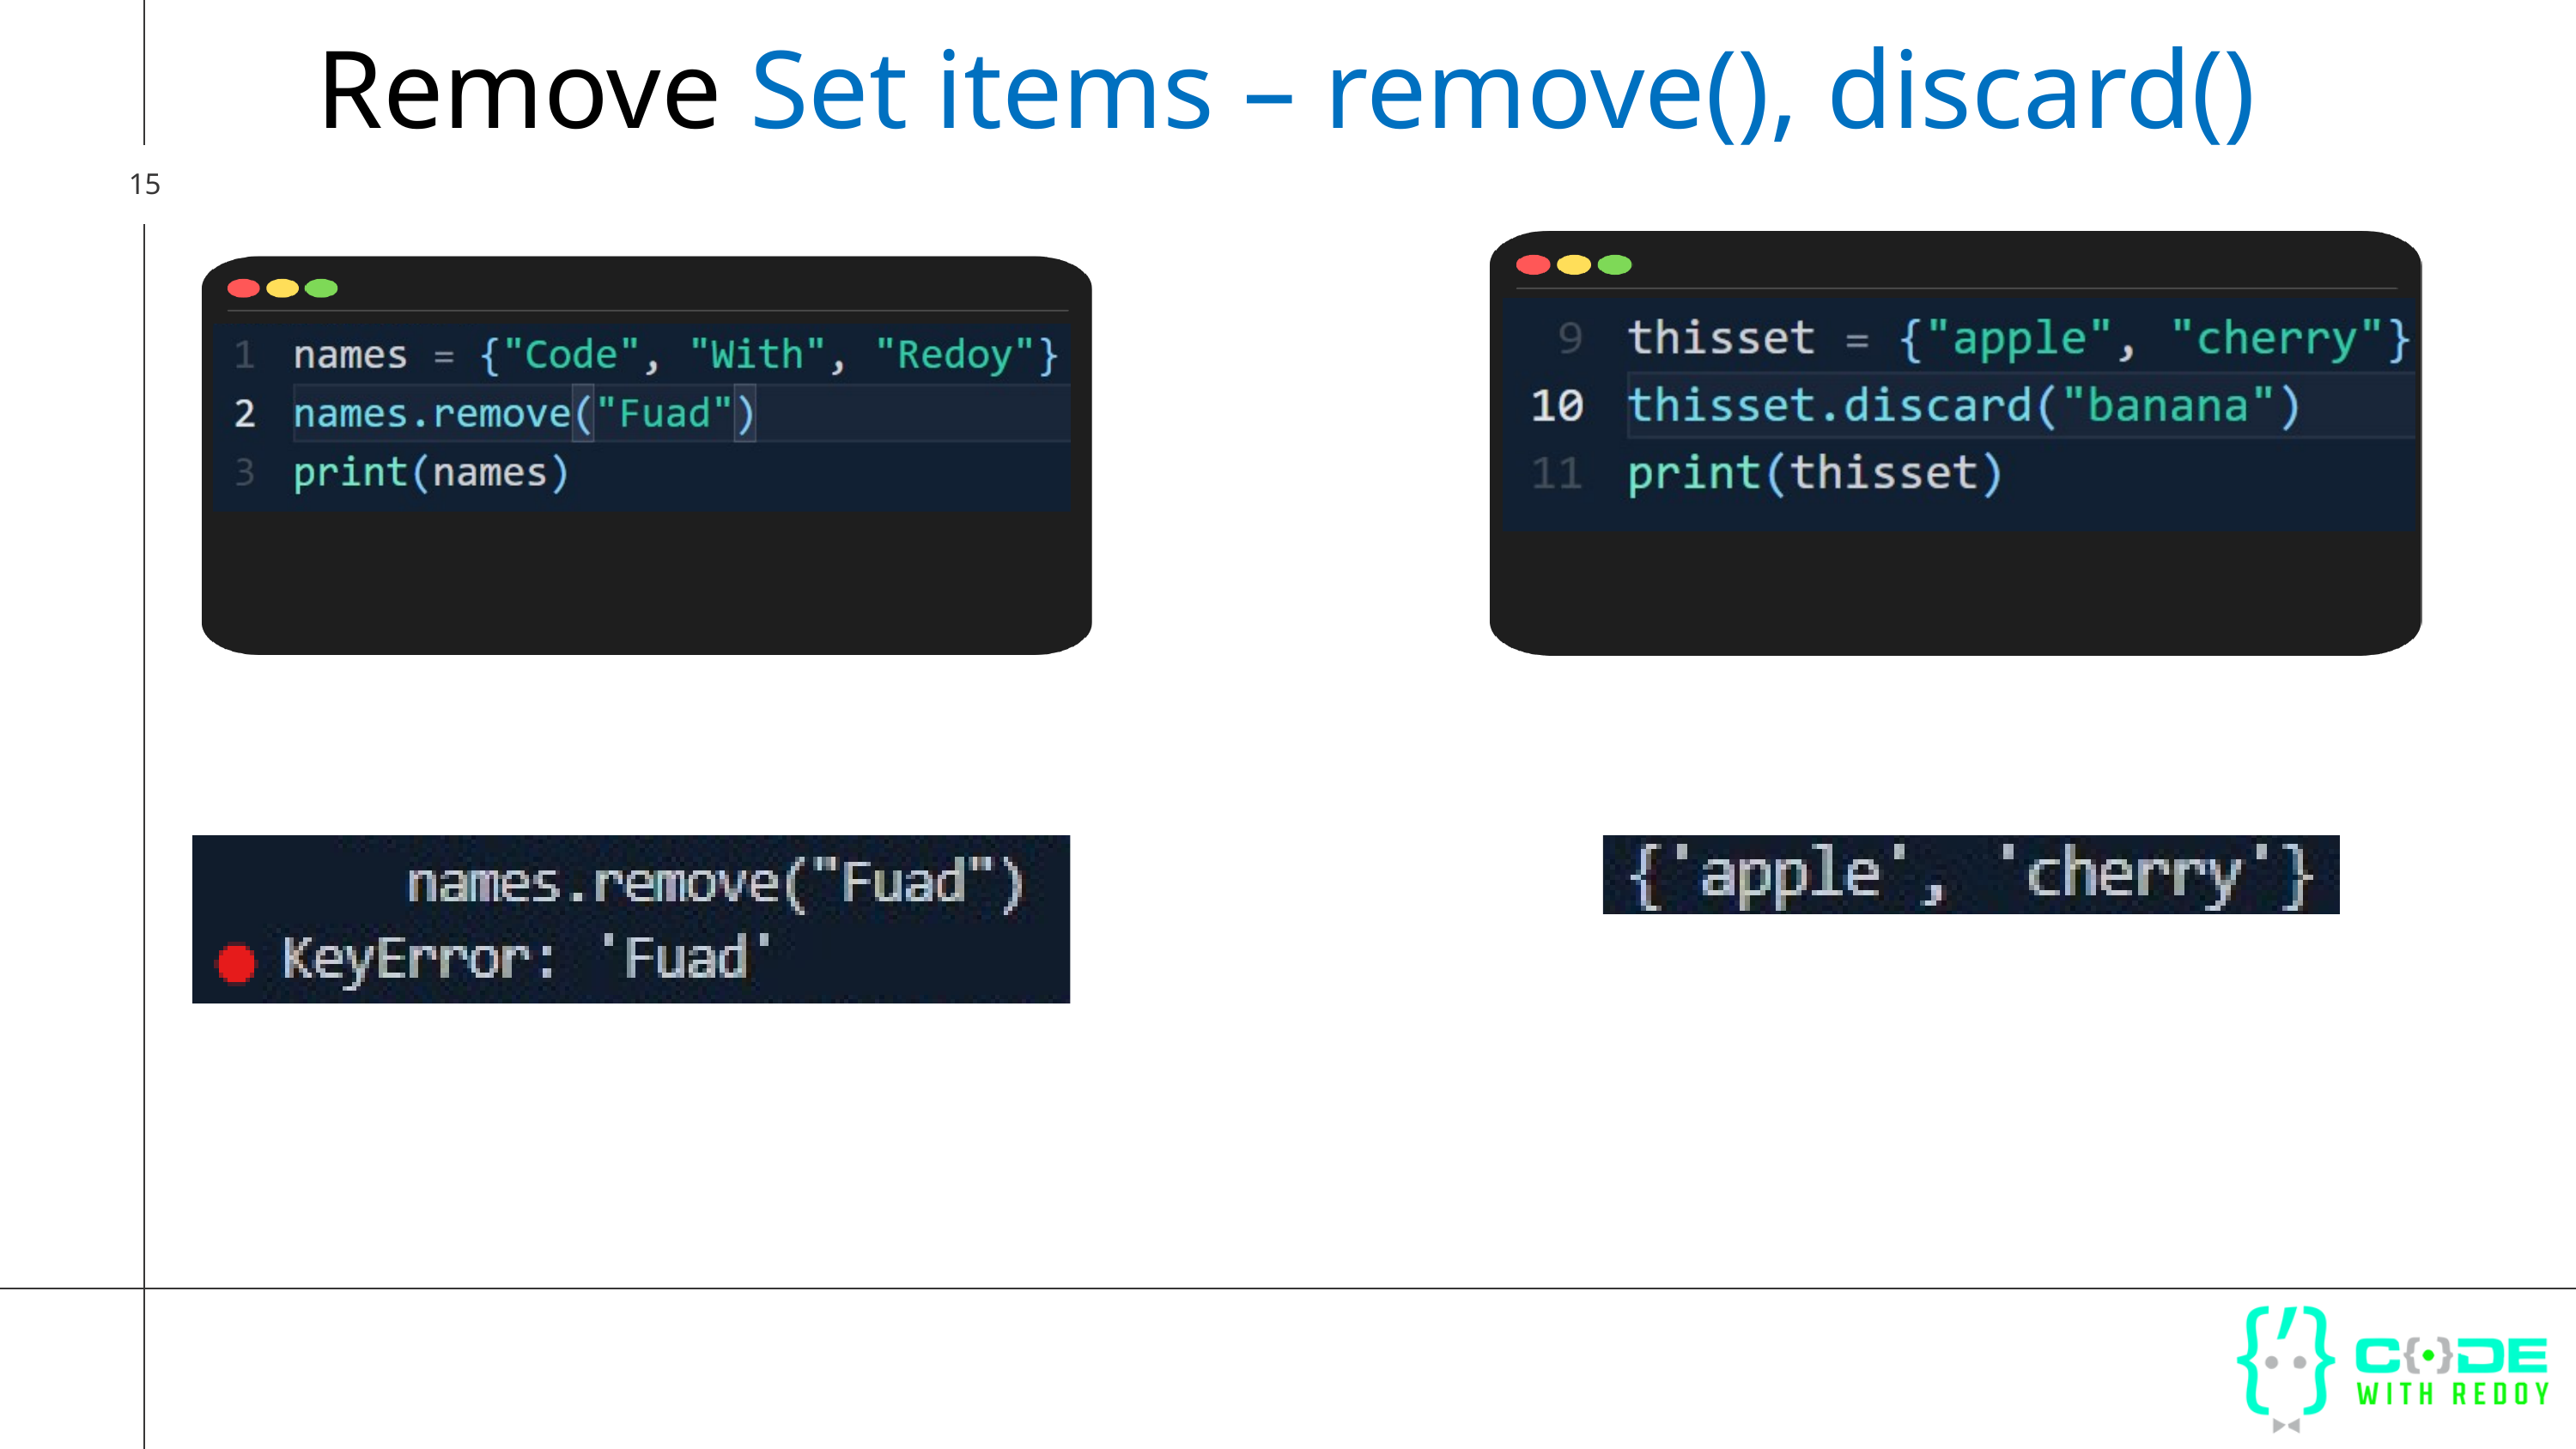

Remove Set items – remove(), discard()
15